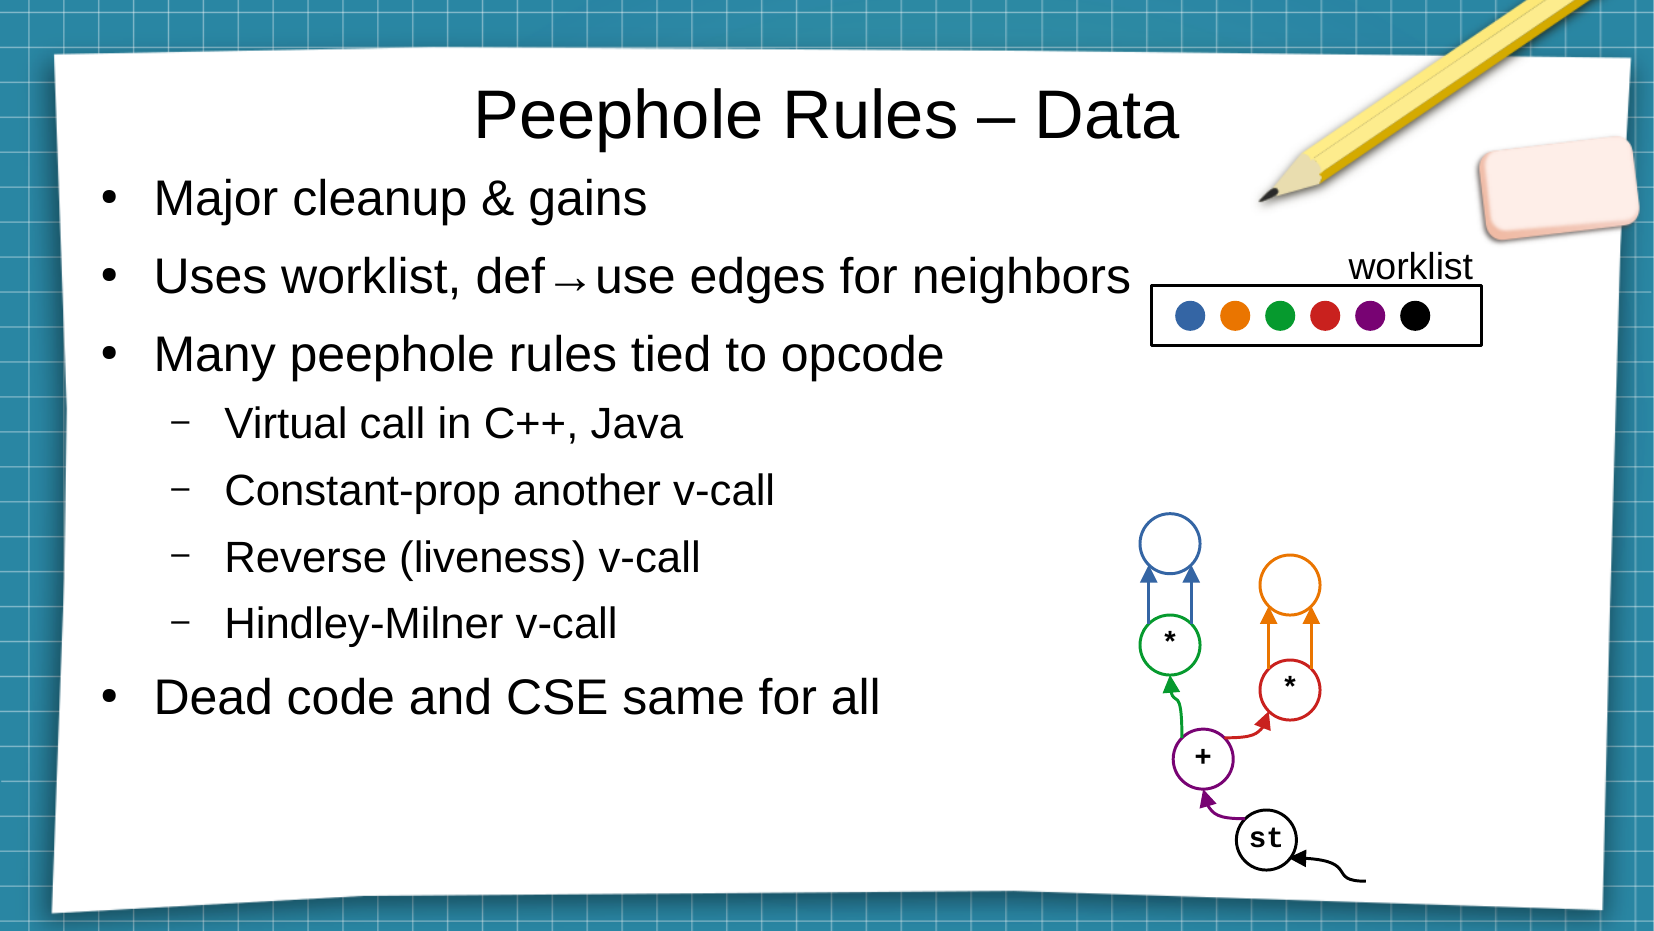

# Peephole Rules – Data
Major cleanup & gains
Uses worklist, def→use edges for neighbors
Many peephole rules tied to opcode
Virtual call in C++, Java
Constant-prop another v-call
Reverse (liveness) v-call
Hindley-Milner v-call
Dead code and CSE same for all
worklist
*
*
+
st